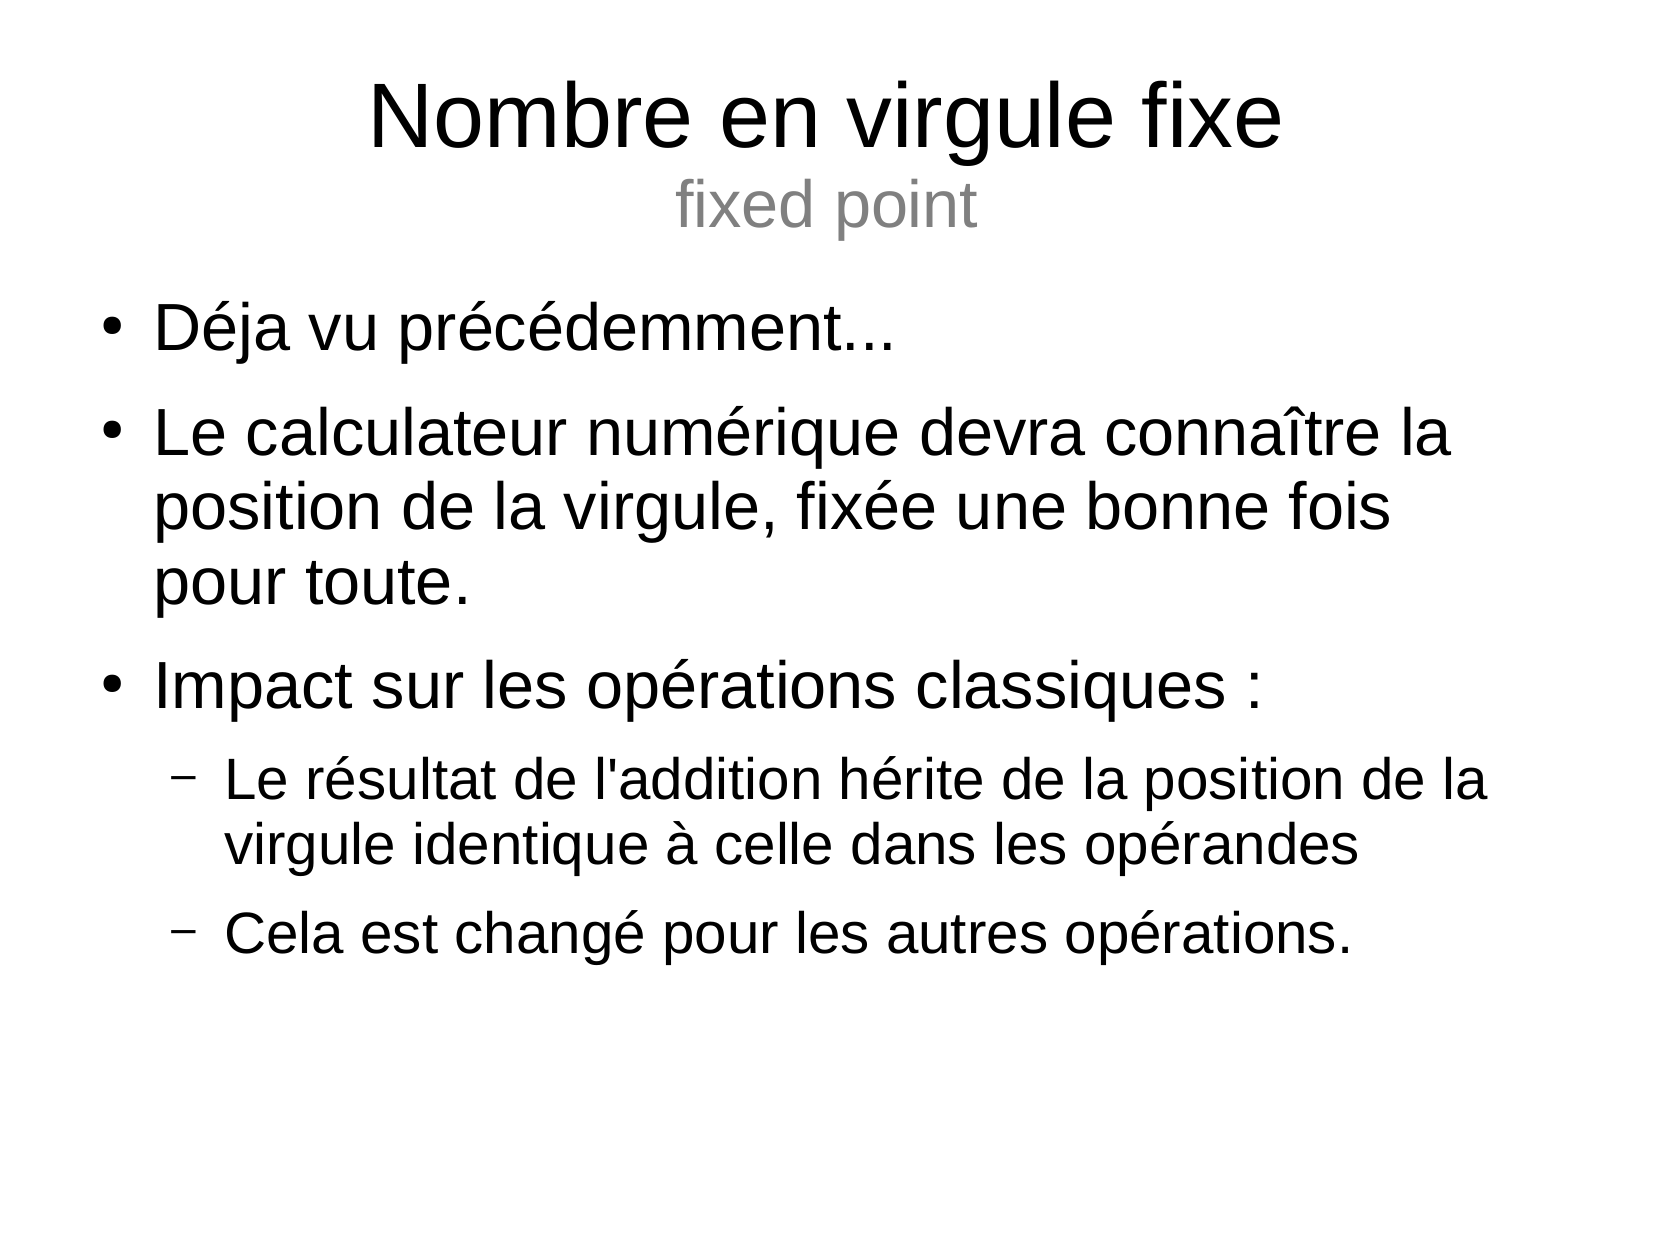

# Nombre en virgule fixe fixed point
Déja vu précédemment...
Le calculateur numérique devra connaître la position de la virgule, fixée une bonne fois pour toute.
Impact sur les opérations classiques :
Le résultat de l'addition hérite de la position de la virgule identique à celle dans les opérandes
Cela est changé pour les autres opérations.